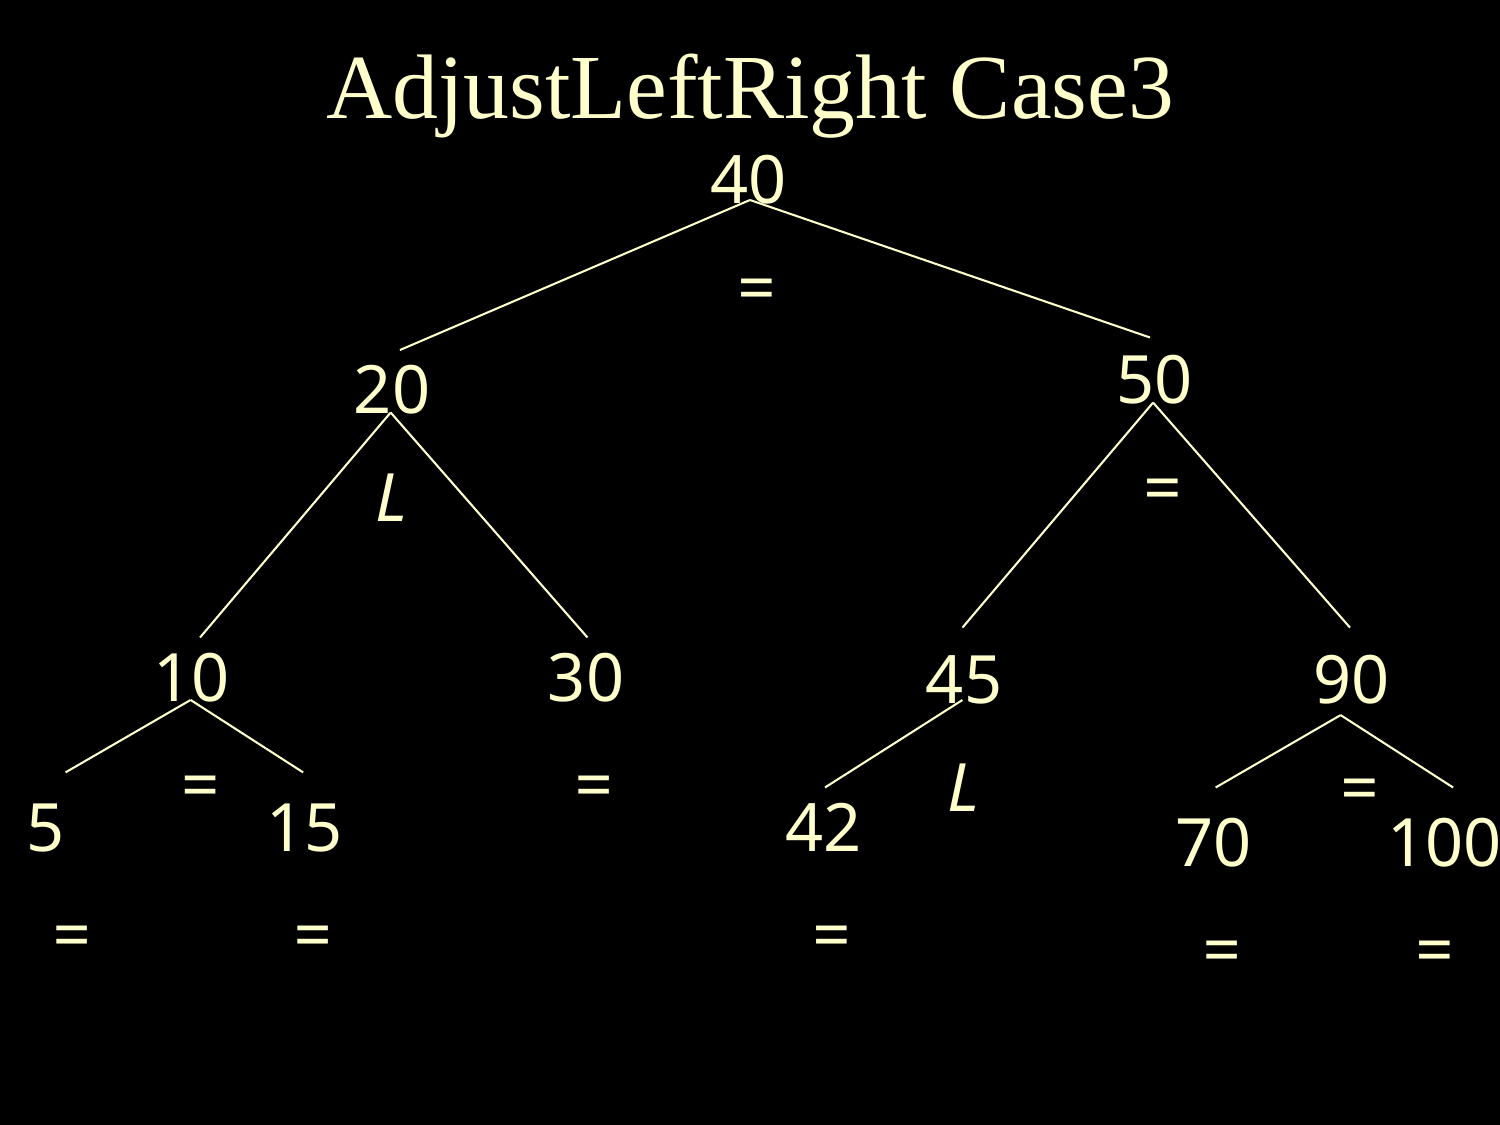

# AdjustLeftRight Case3
40
=
50
=
20
L
10
=
30
=
45
L
90
=
5
=
15
=
42
=
70
=
100
=